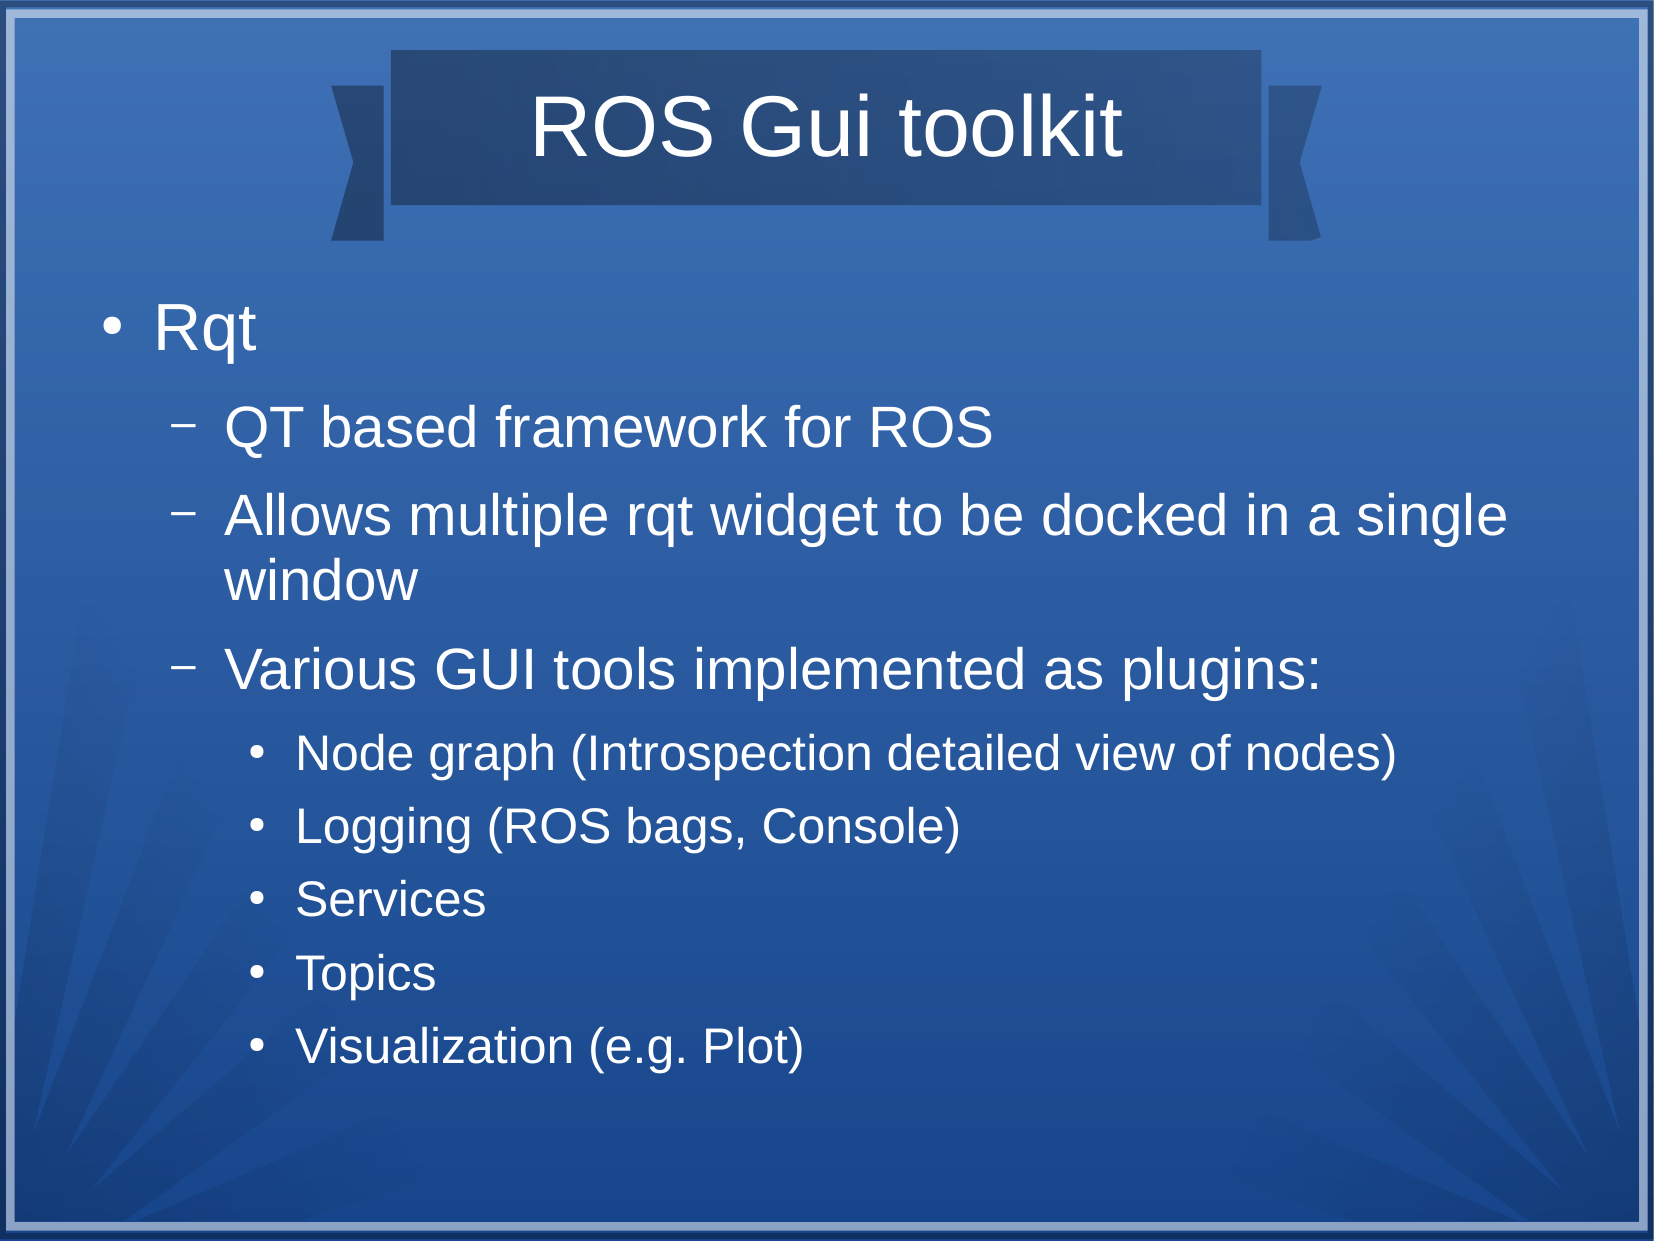

# ROS Gui toolkit
Rqt
QT based framework for ROS
Allows multiple rqt widget to be docked in a single window
Various GUI tools implemented as plugins:
Node graph (Introspection detailed view of nodes)
Logging (ROS bags, Console)
Services
Topics
Visualization (e.g. Plot)